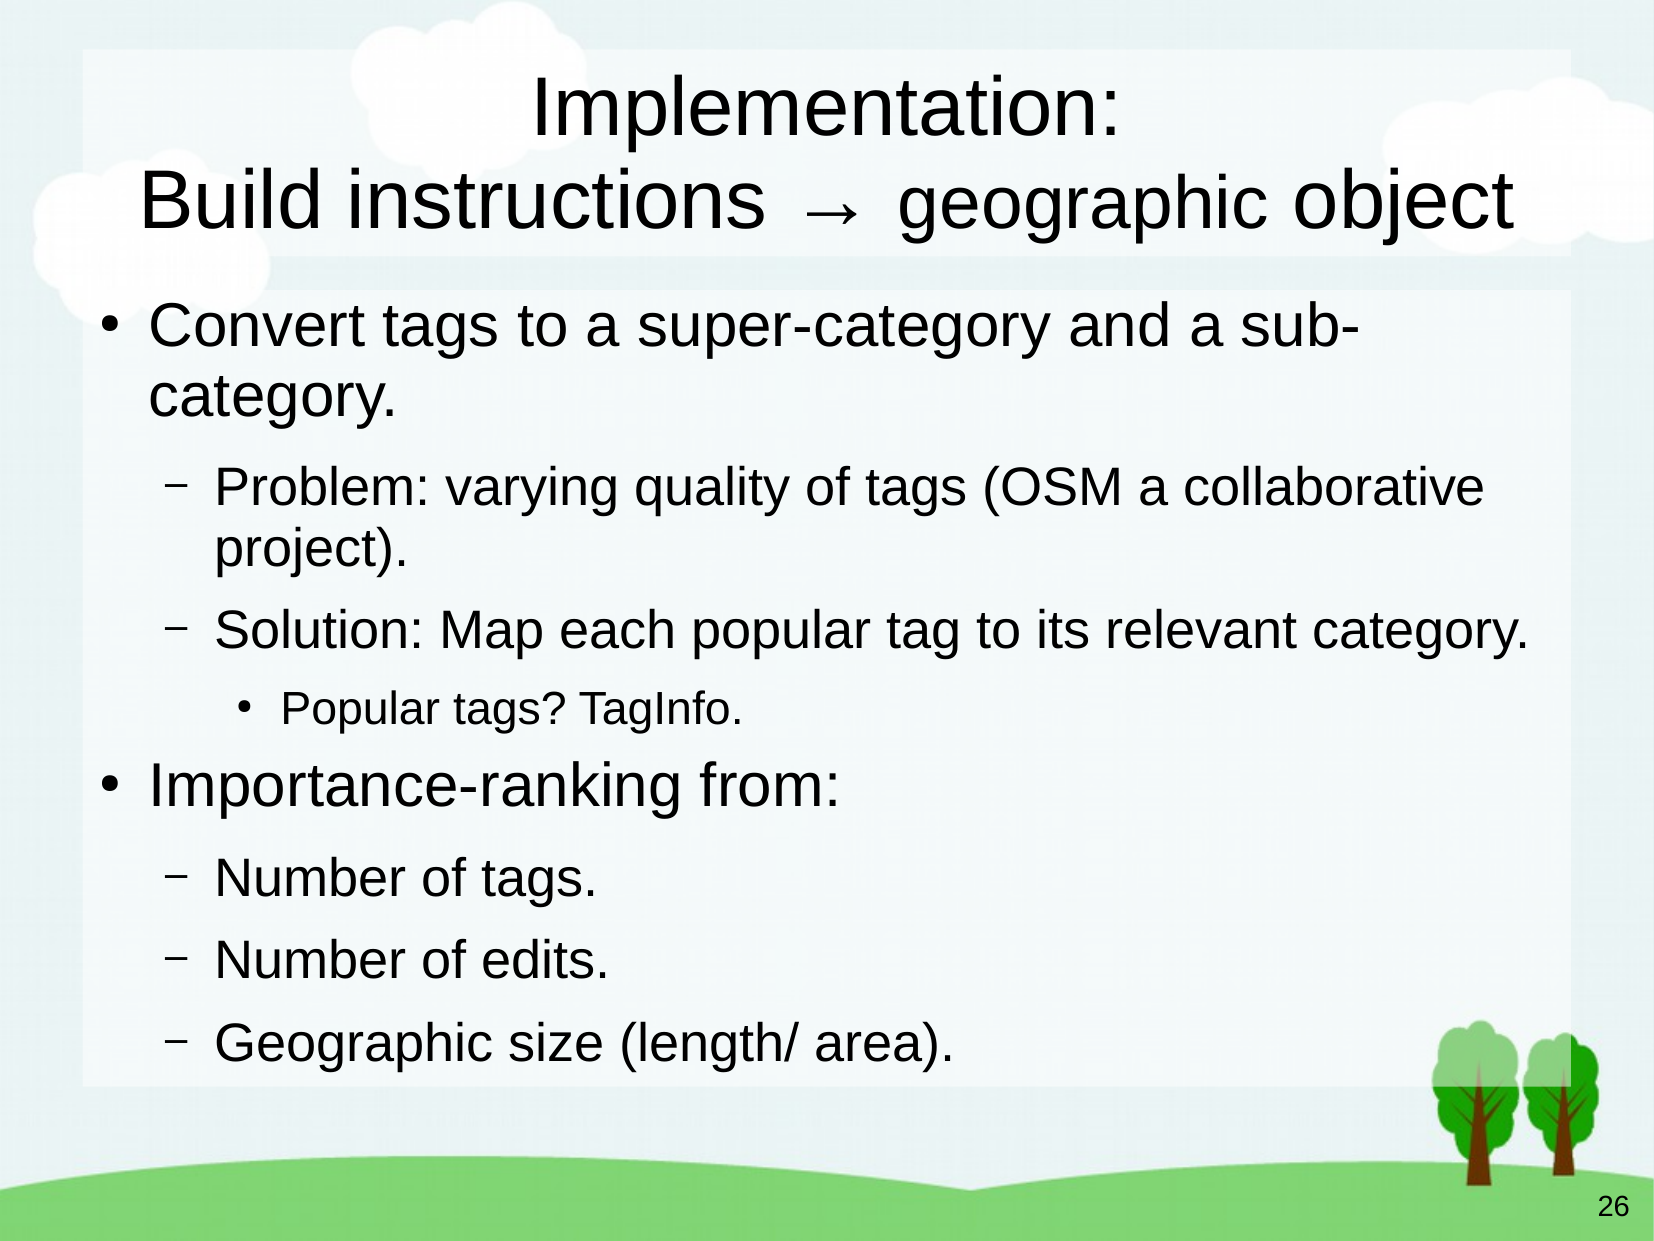

# Implementation: Build instructions → geographic object
Convert tags to a super-category and a sub-category.
Problem: varying quality of tags (OSM a collaborative project).
Solution: Map each popular tag to its relevant category.
Popular tags? TagInfo.
Importance-ranking from:
Number of tags.
Number of edits.
Geographic size (length/ area).
26